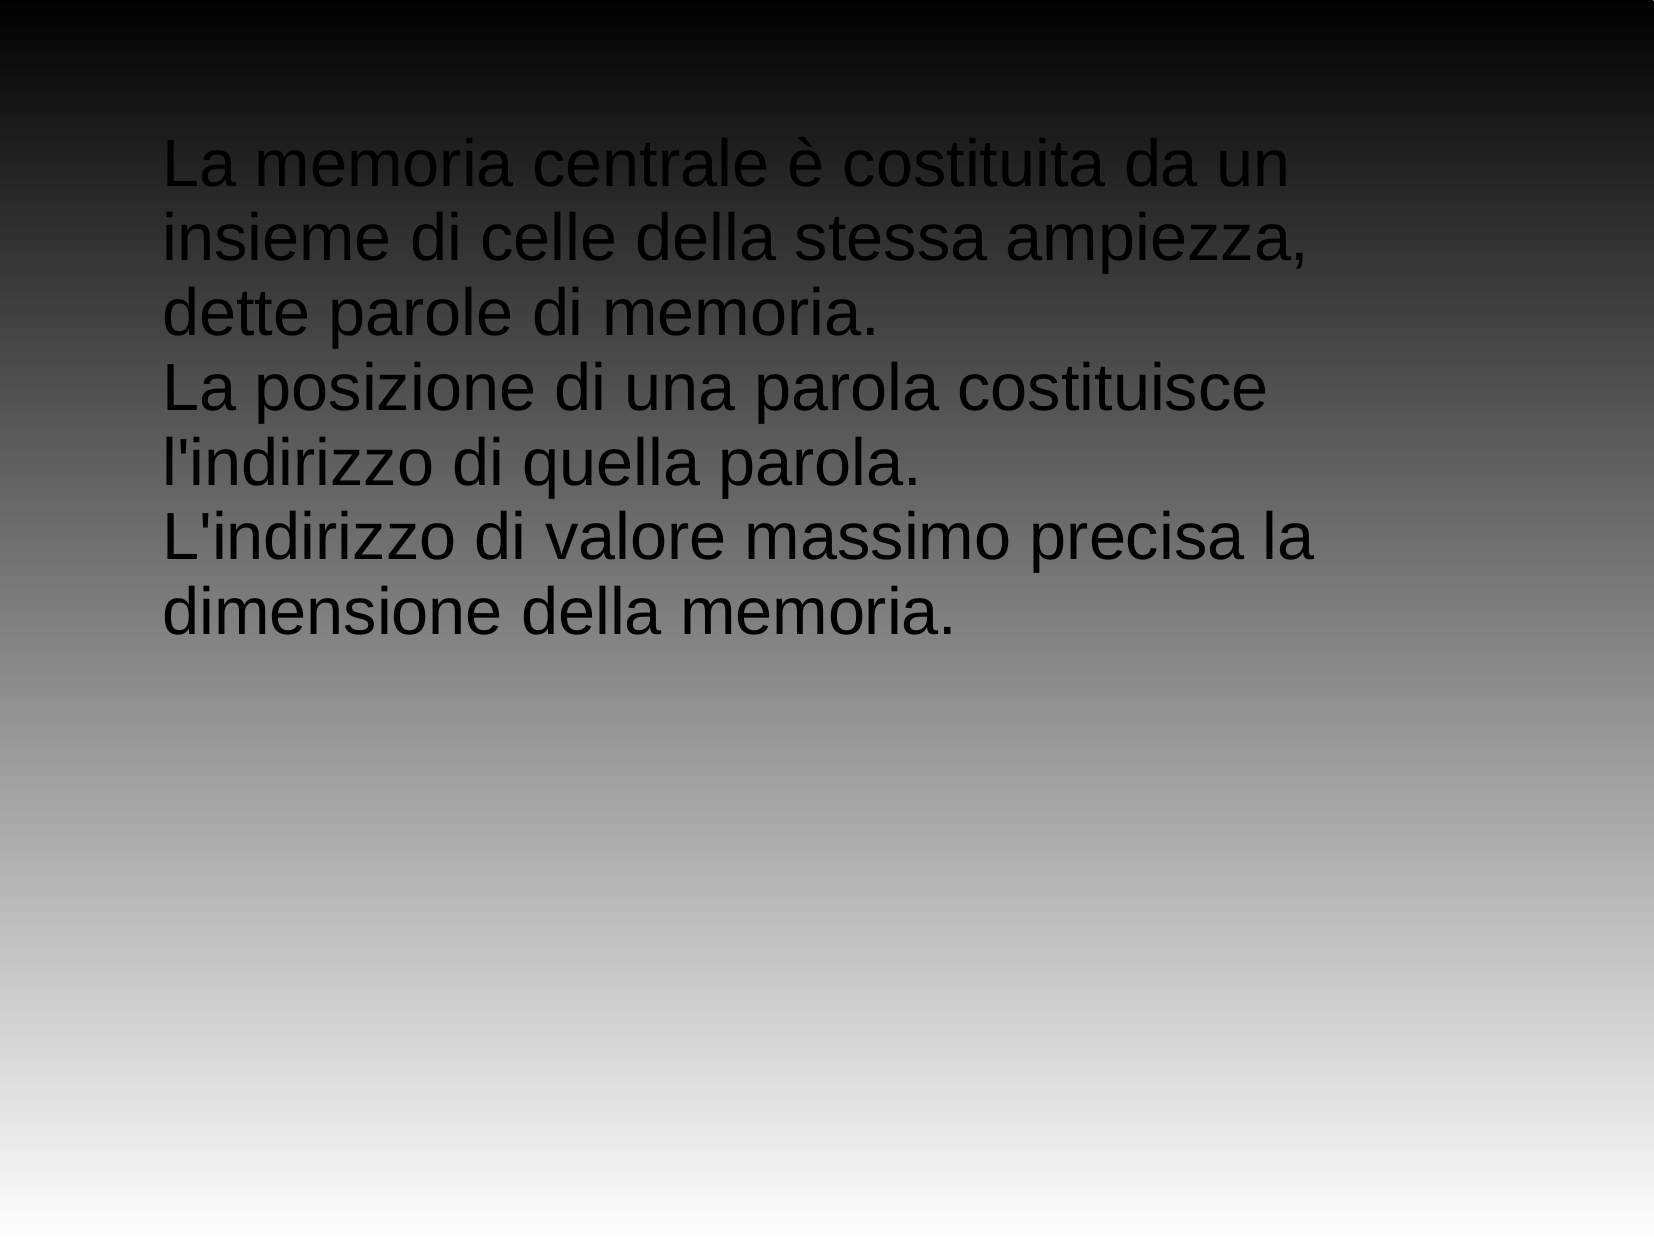

La memoria centrale è costituita da un insieme di celle della stessa ampiezza, dette parole di memoria.
La posizione di una parola costituisce l'indirizzo di quella parola.
L'indirizzo di valore massimo precisa la dimensione della memoria.